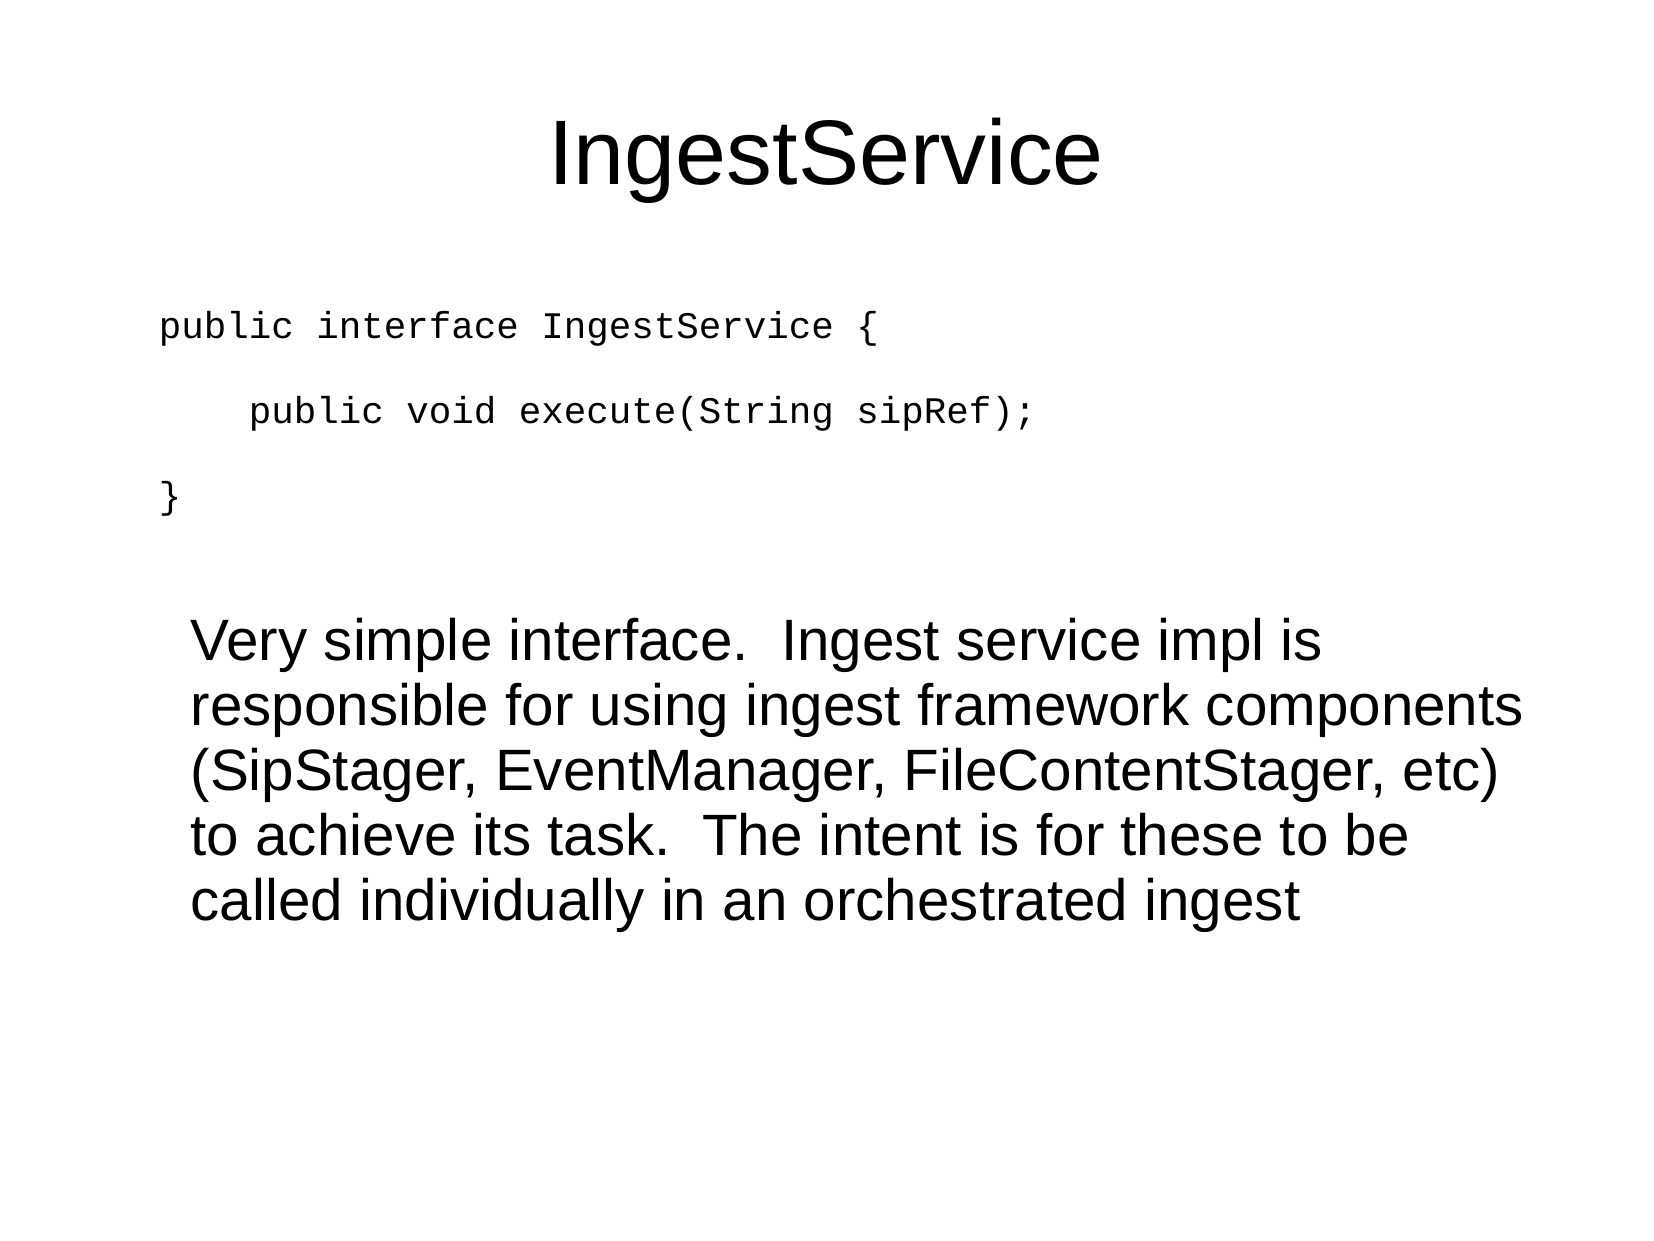

# IngestService
public interface IngestService {
 public void execute(String sipRef);
}
Very simple interface. Ingest service impl is responsible for using ingest framework components (SipStager, EventManager, FileContentStager, etc) to achieve its task. The intent is for these to be called individually in an orchestrated ingest